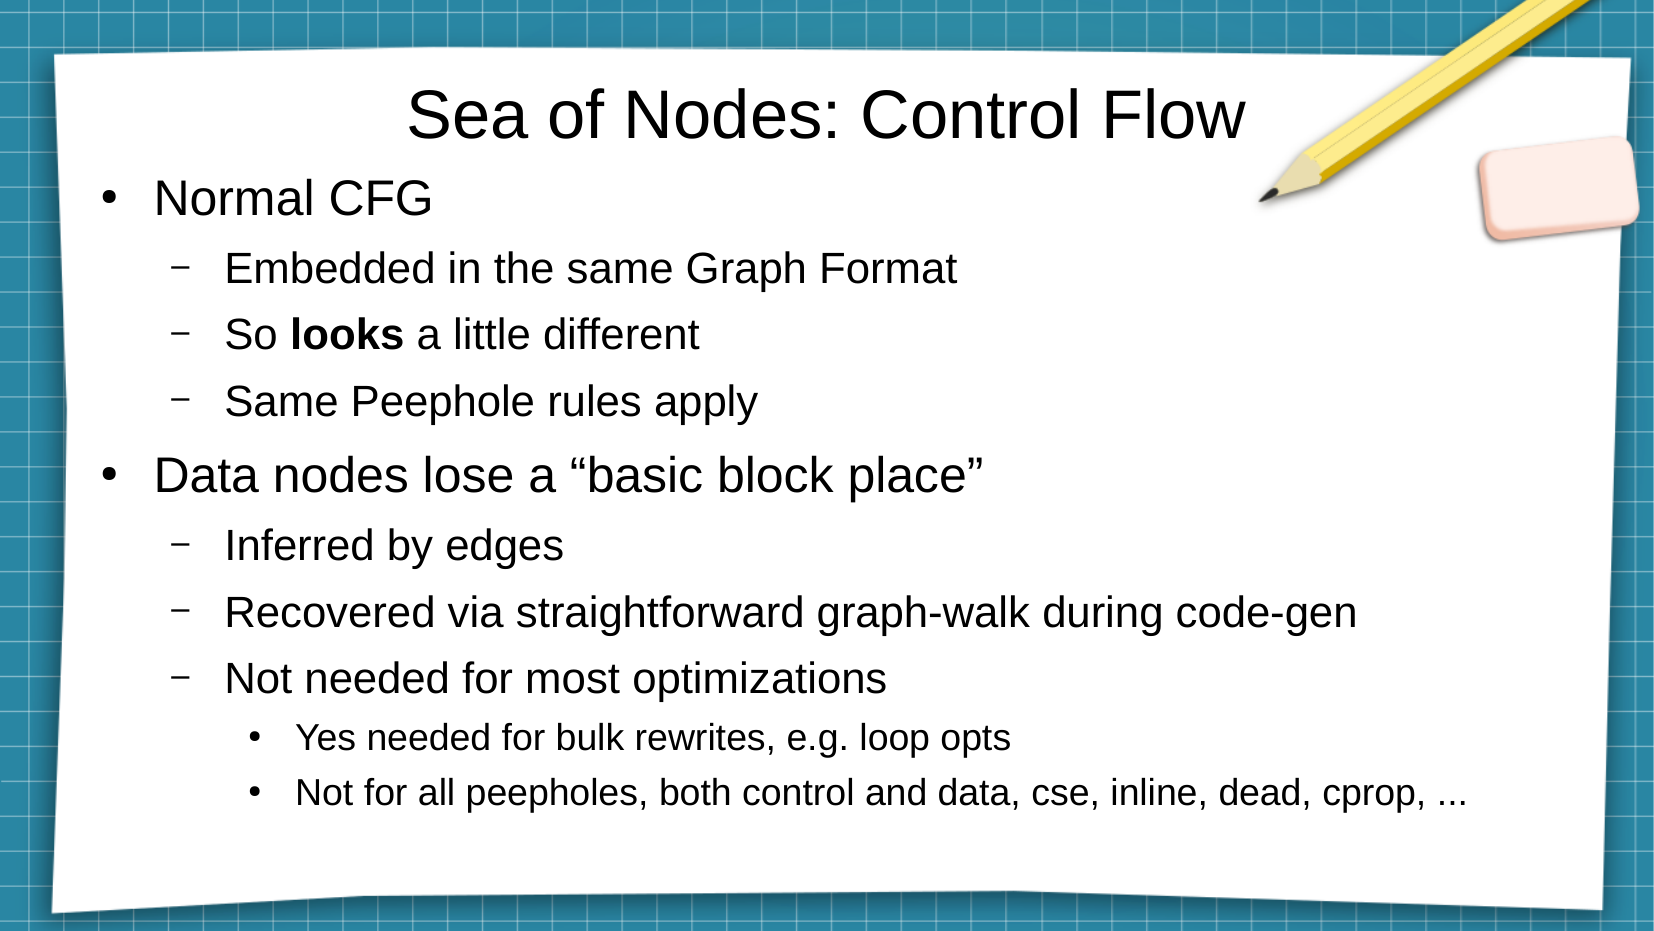

# Sea of Nodes: Control Flow
Normal CFG
Embedded in the same Graph Format
So looks a little different
Same Peephole rules apply
Data nodes lose a “basic block place”
Inferred by edges
Recovered via straightforward graph-walk during code-gen
Not needed for most optimizations
Yes needed for bulk rewrites, e.g. loop opts
Not for all peepholes, both control and data, cse, inline, dead, cprop, ...